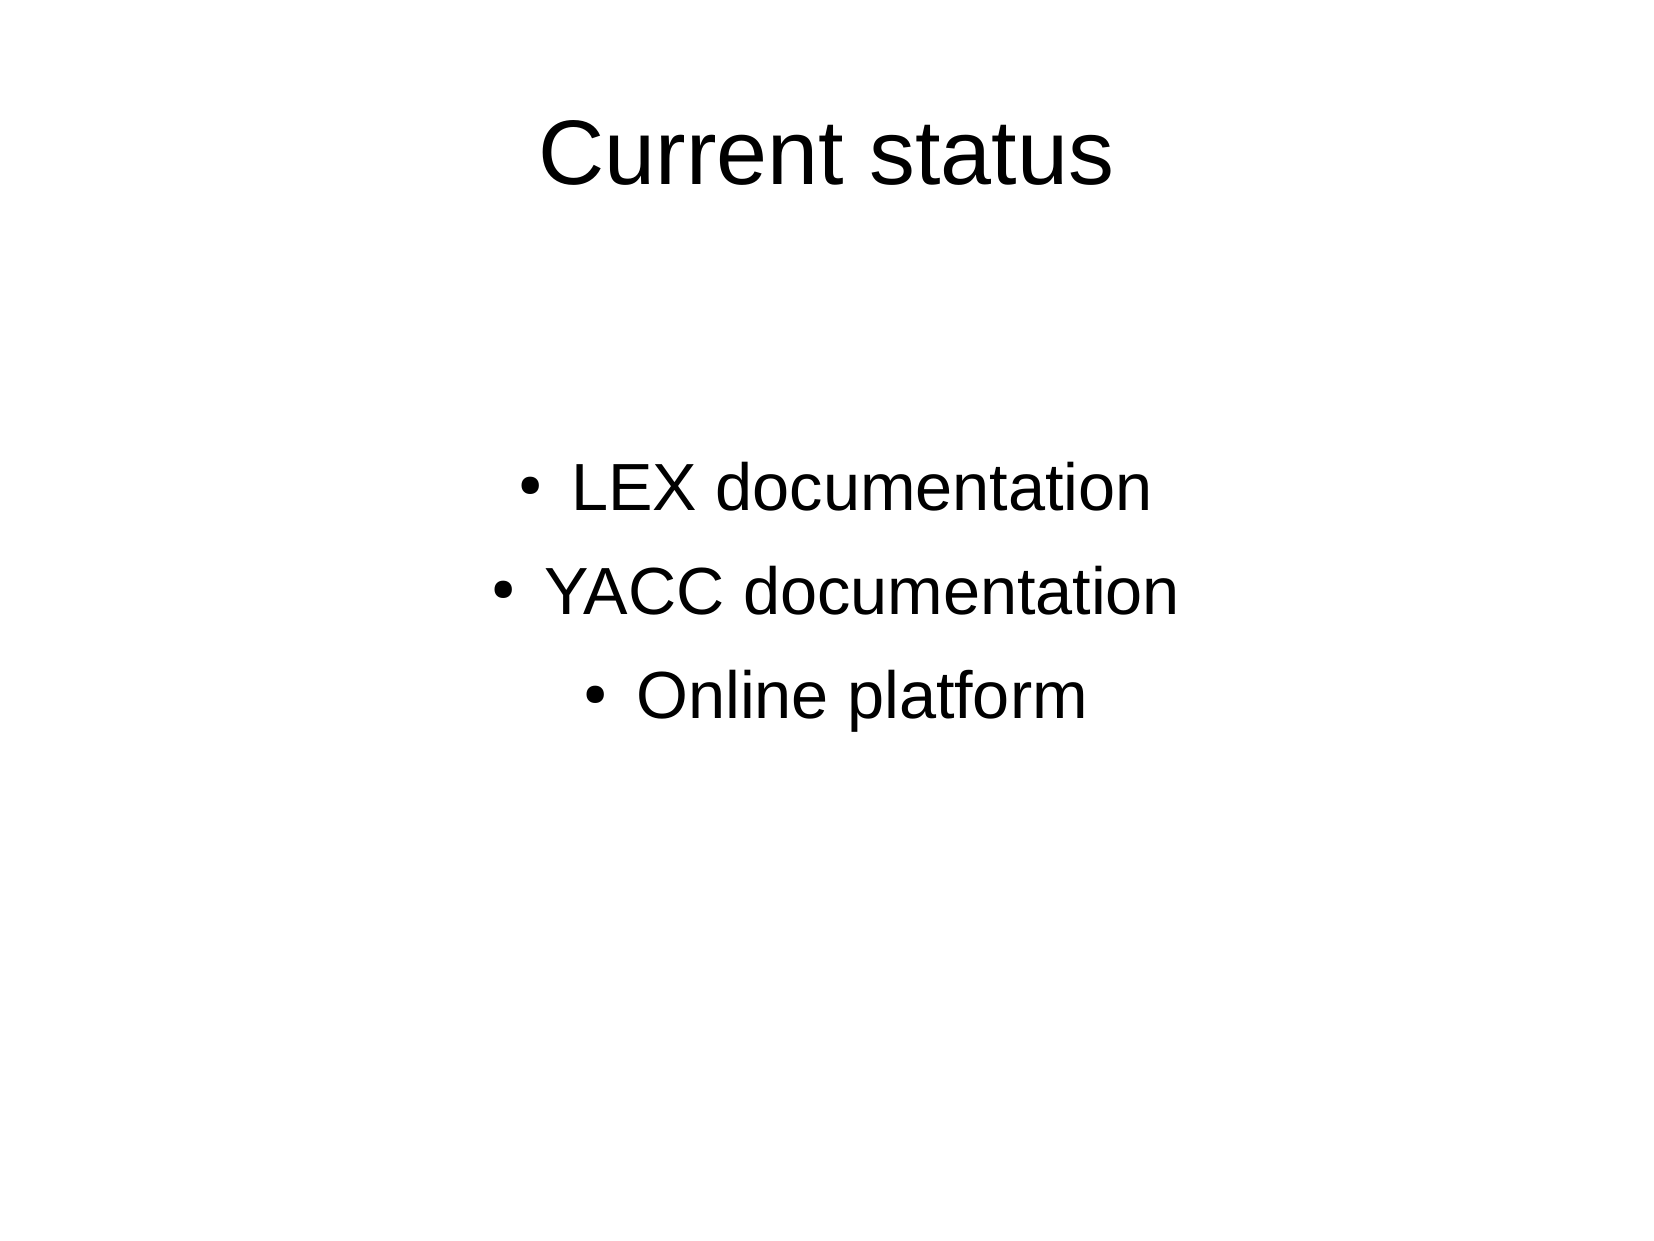

# Current status
LEX documentation
YACC documentation
Online platform